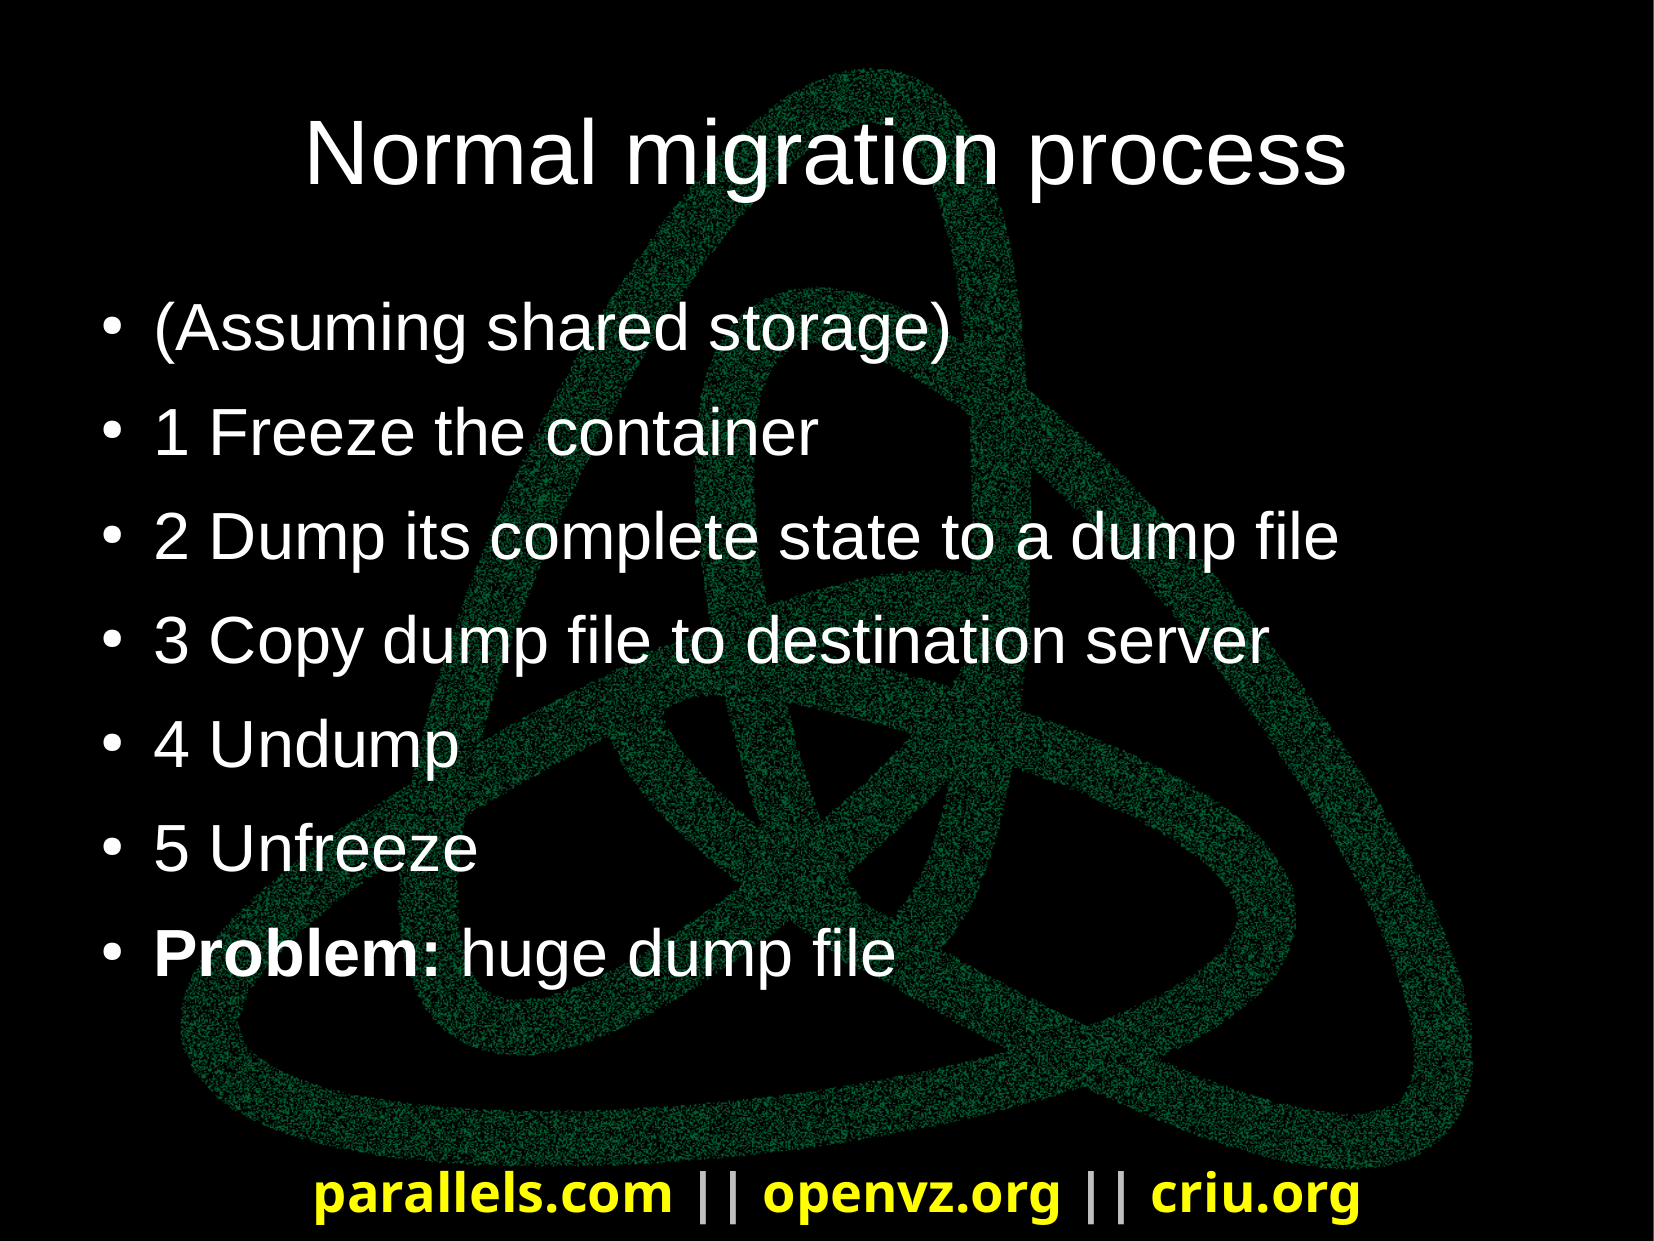

# Normal migration process
(Assuming shared storage)
1 Freeze the container
2 Dump its complete state to a dump file
3 Copy dump file to destination server
4 Undump
5 Unfreeze
Problem: huge dump file